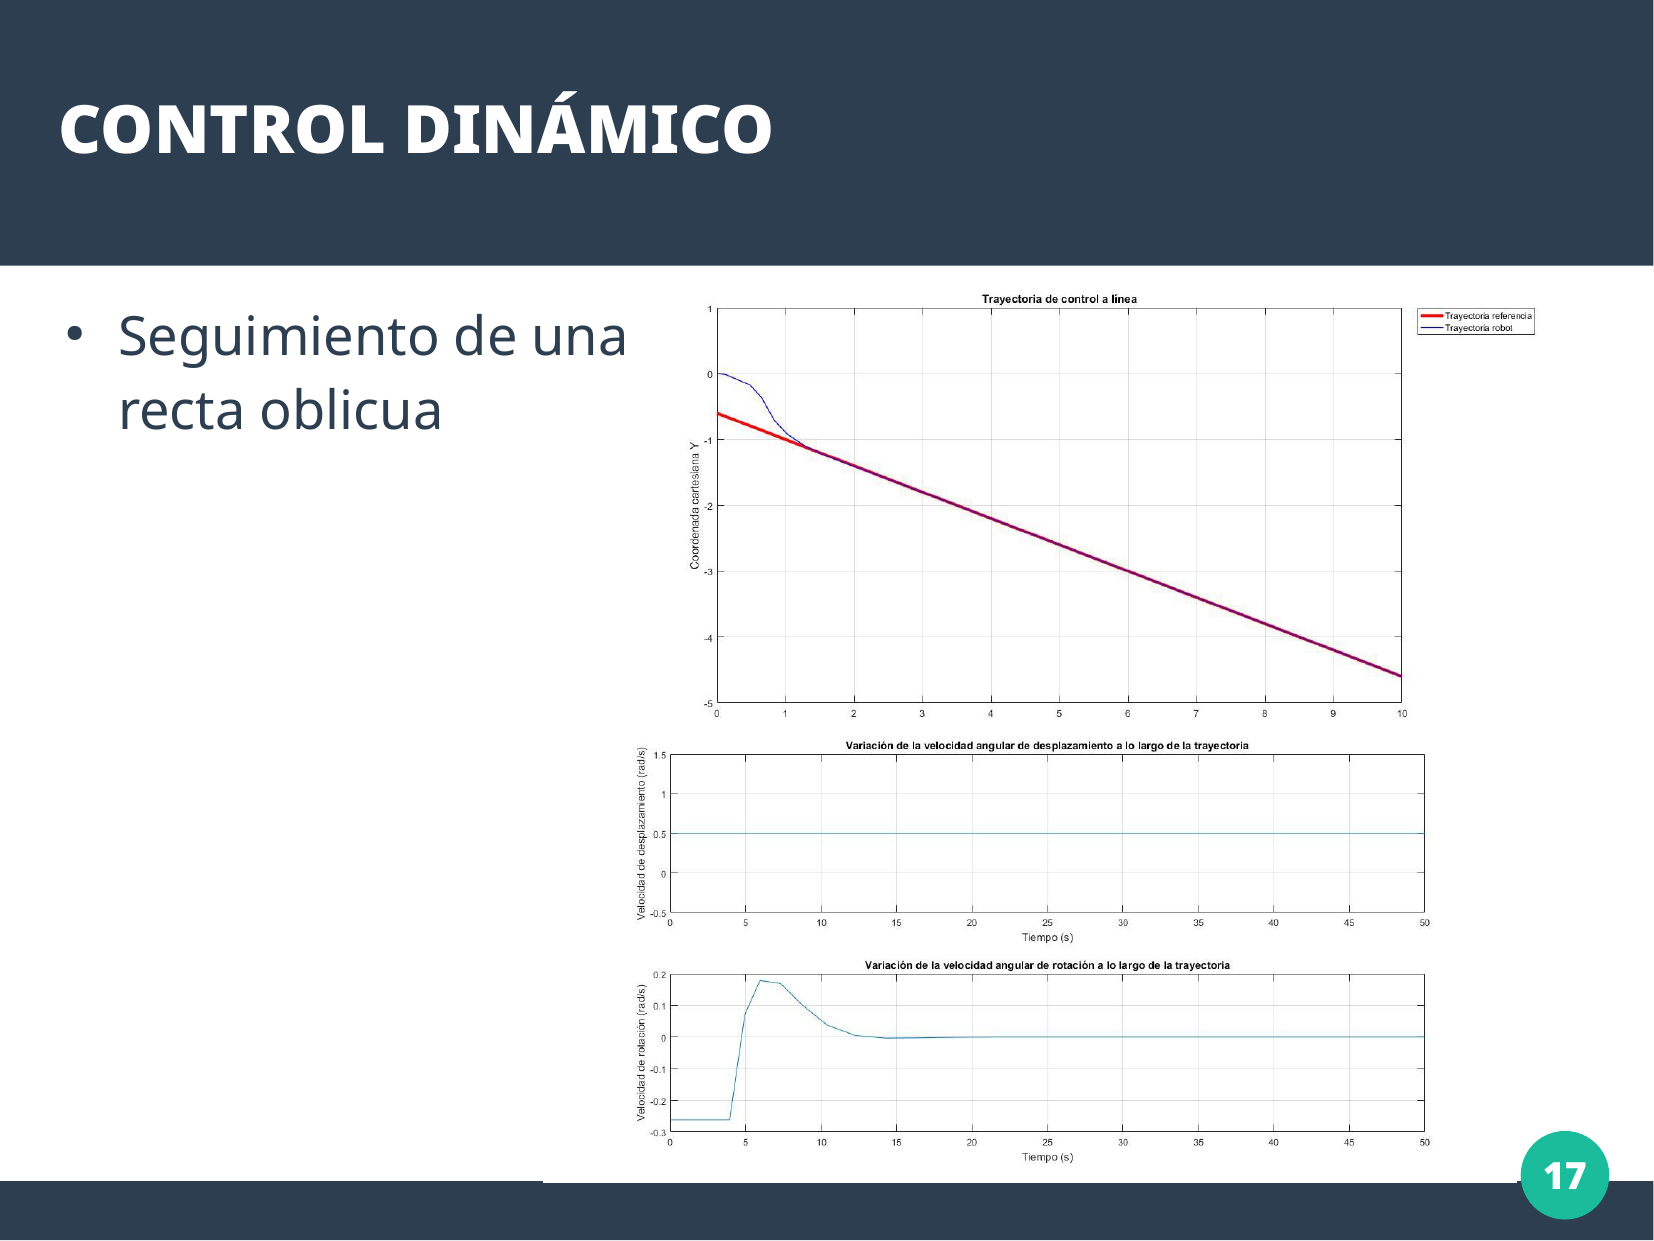

# CONTROL DINÁMICO
Seguimiento de una
recta oblicua
17